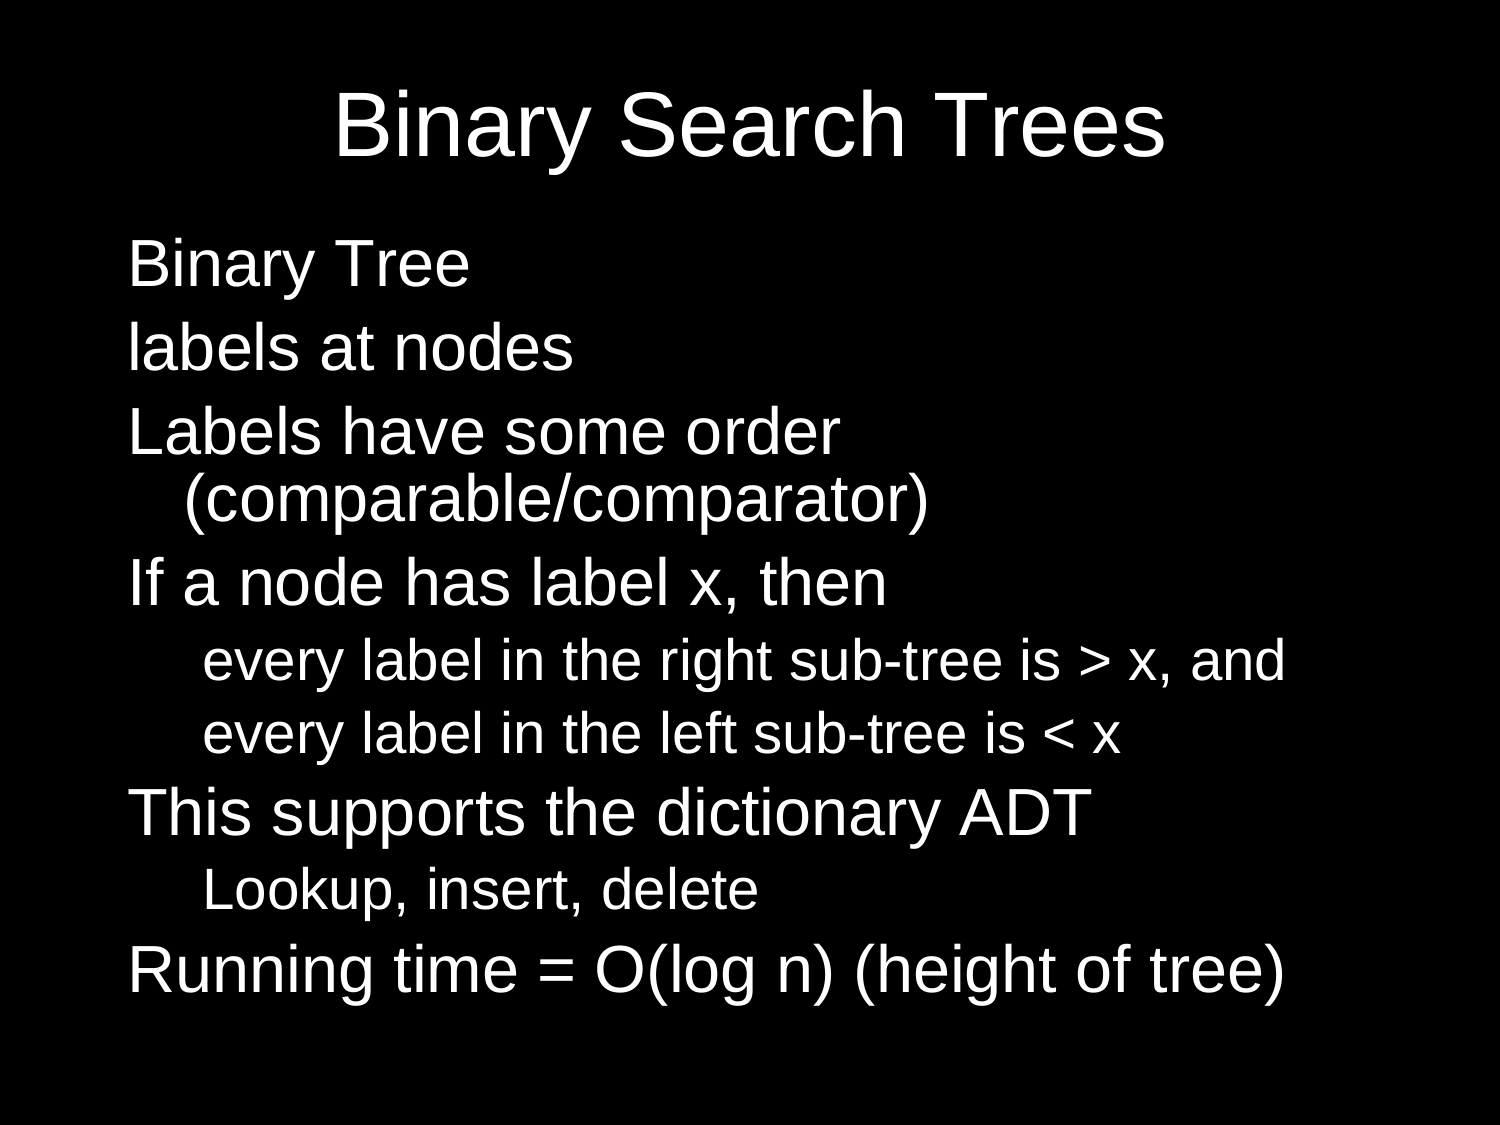

# Binary Search Trees
Binary Tree
labels at nodes
Labels have some order (comparable/comparator)
If a node has label x, then
every label in the right sub-tree is > x, and
every label in the left sub-tree is < x
This supports the dictionary ADT
Lookup, insert, delete
Running time = O(log n) (height of tree)